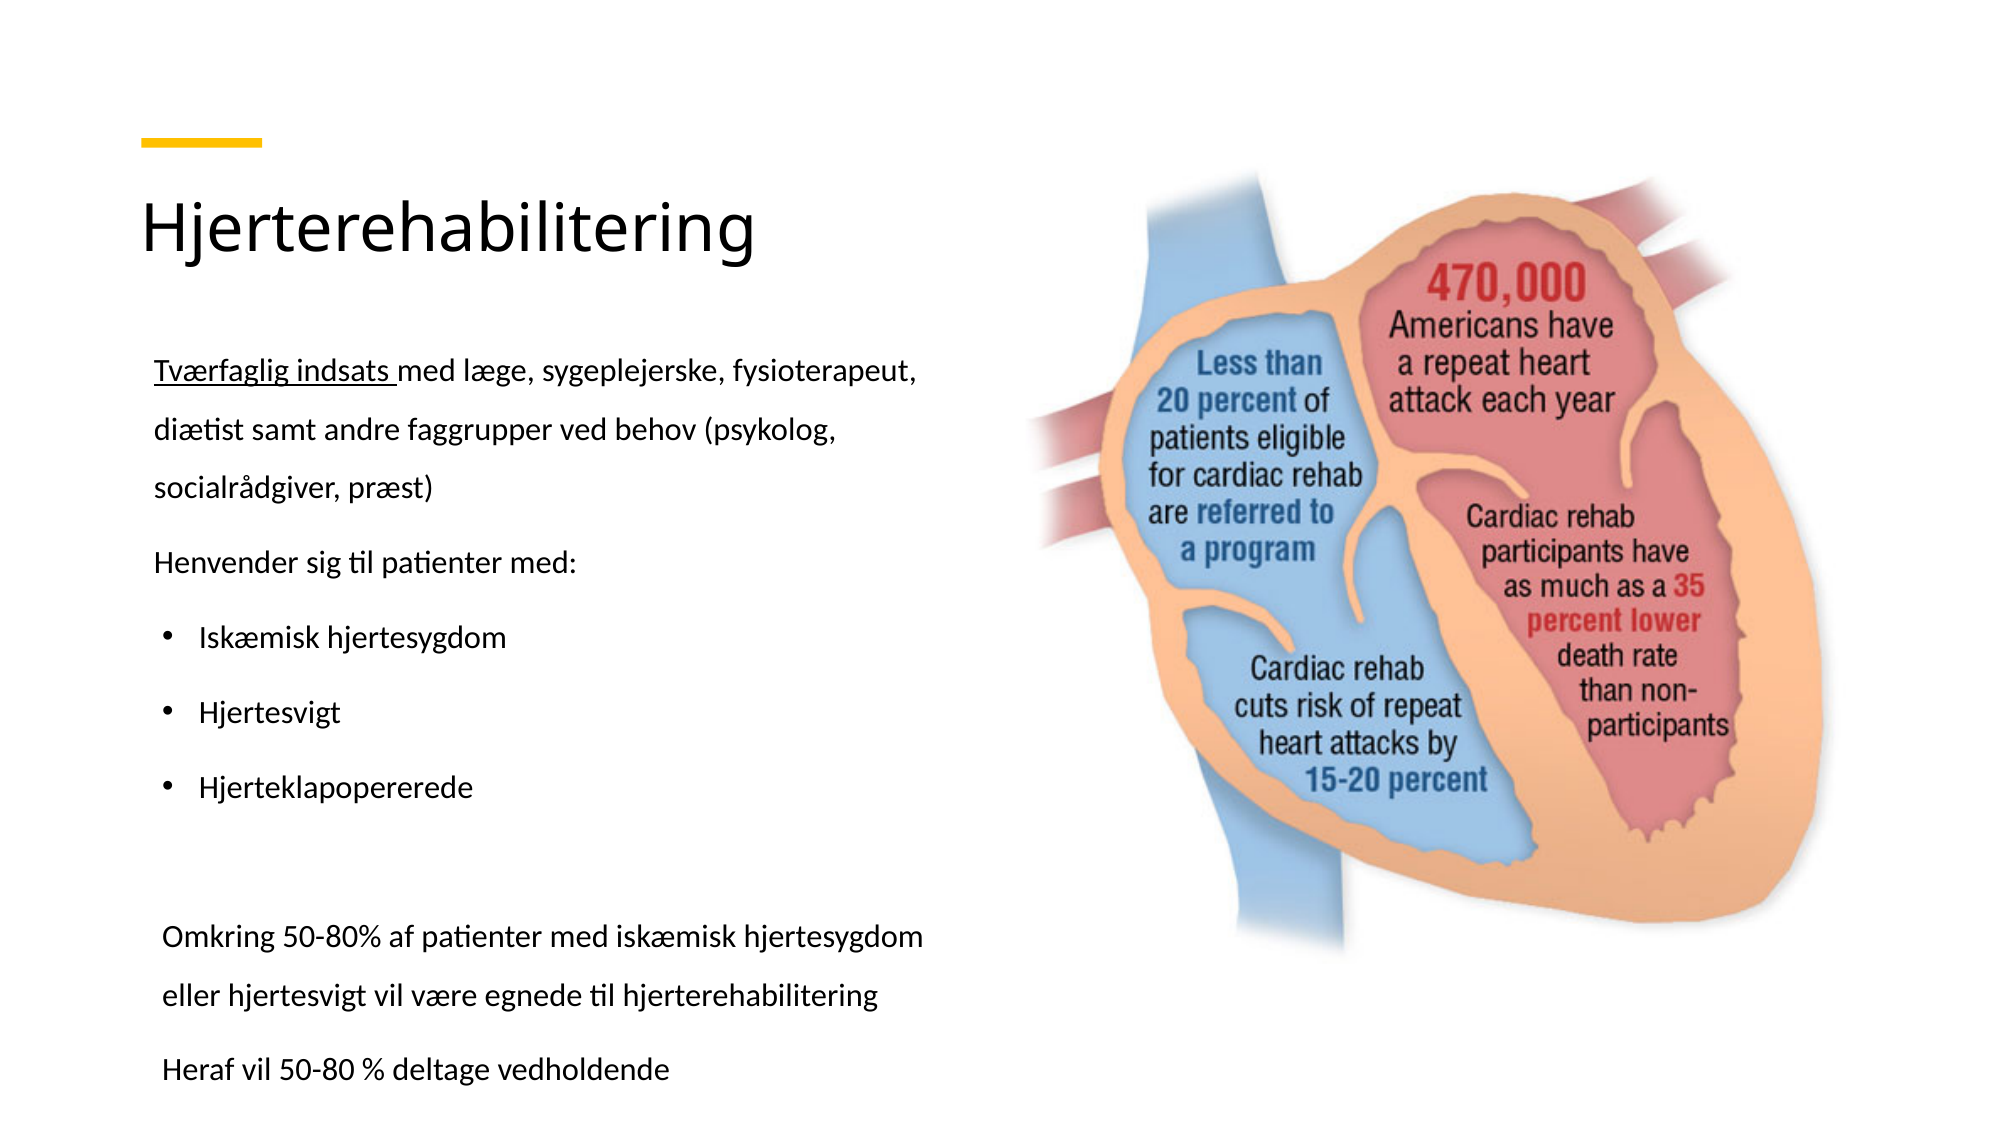

# Hjerterehabilitering
Tværfaglig indsats med læge, sygeplejerske, fysioterapeut, diætist samt andre faggrupper ved behov (psykolog, socialrådgiver, præst)
Henvender sig til patienter med:
Iskæmisk hjertesygdom
Hjertesvigt
Hjerteklapopererede
Omkring 50-80% af patienter med iskæmisk hjertesygdom eller hjertesvigt vil være egnede til hjerterehabilitering
Heraf vil 50-80 % deltage vedholdende